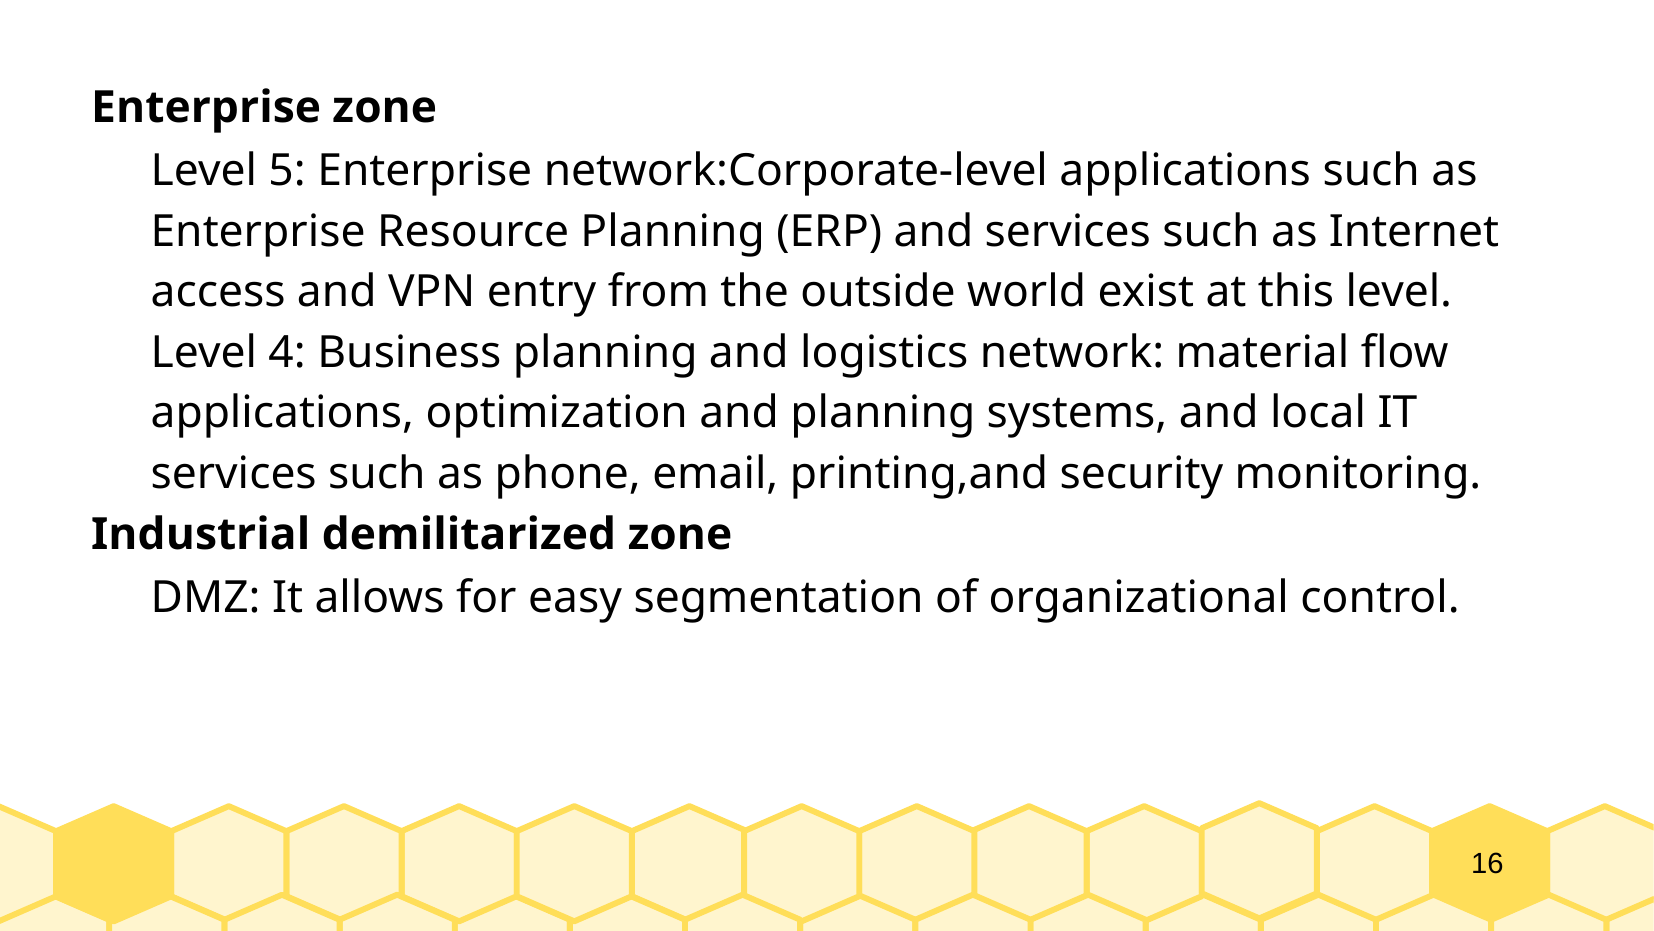

# Enterprise zone
Level 5: Enterprise network:Corporate-level applications such as Enterprise Resource Planning (ERP) and services such as Internet access and VPN entry from the outside world exist at this level.
Level 4: Business planning and logistics network: material flow applications, optimization and planning systems, and local IT 		services such as phone, email, printing,and security monitoring.
Industrial demilitarized zone
DMZ: It allows for easy segmentation of organizational control.